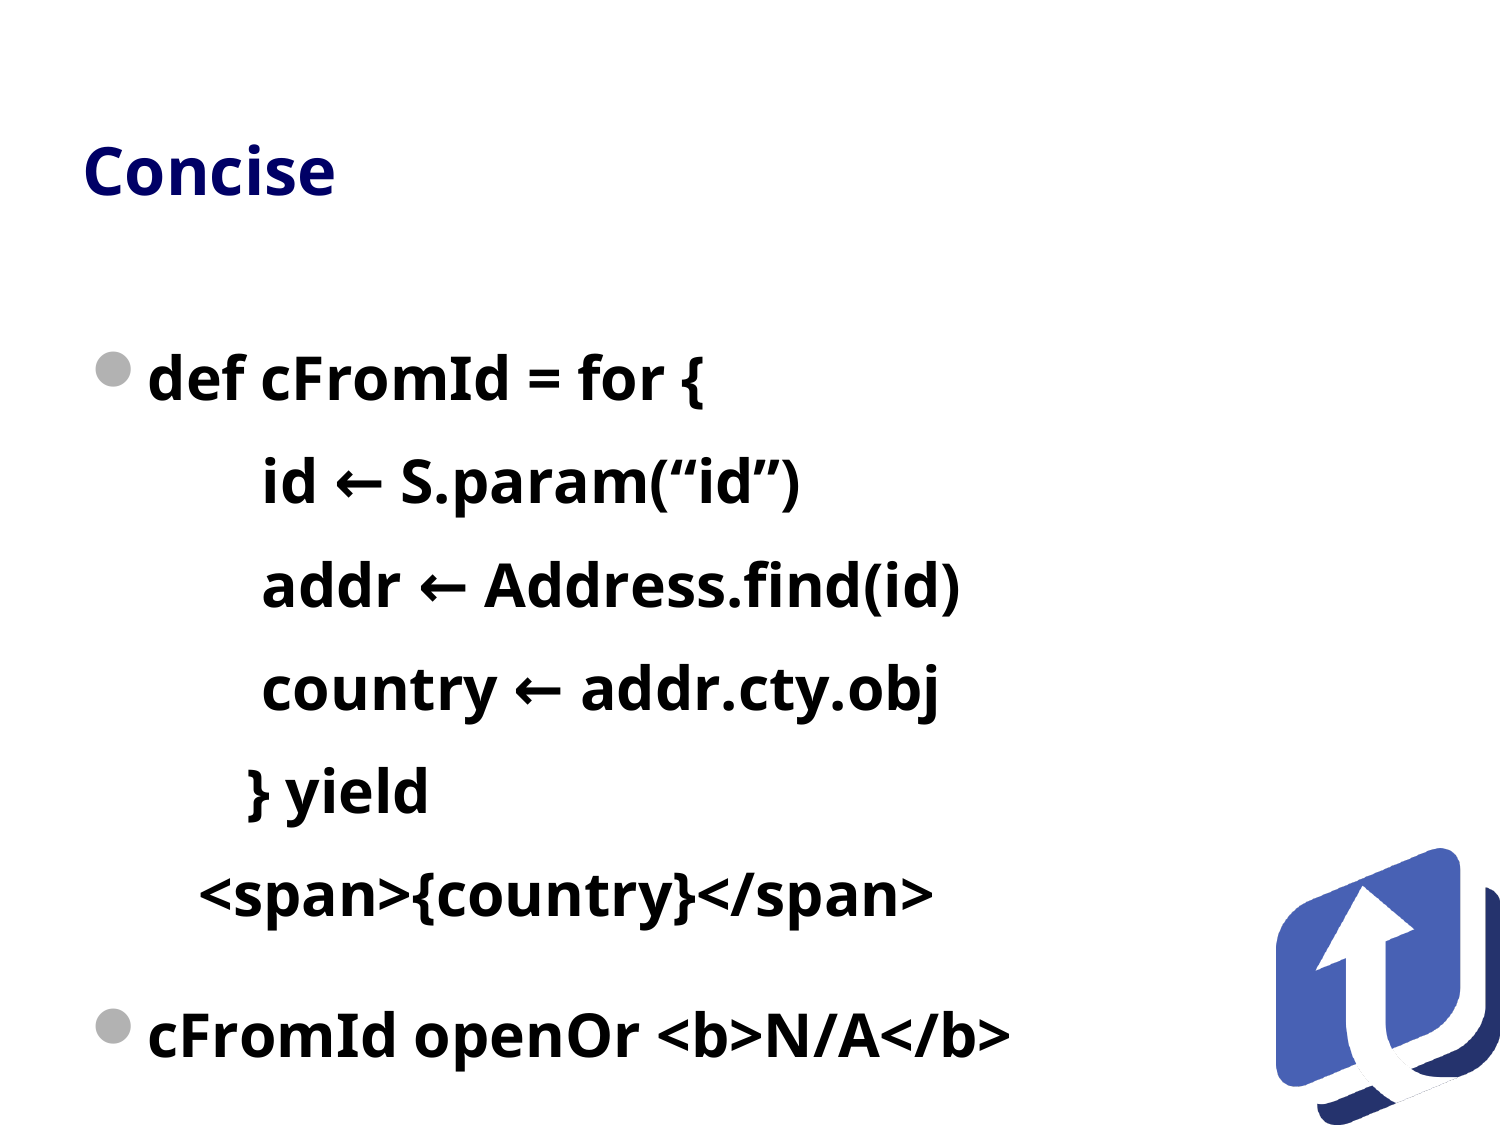

# Concise
def cFromId = for {
 id ← S.param(“id”)
 addr ← Address.find(id)
 country ← addr.cty.obj
 } yield
 <span>{country}</span>
cFromId openOr <b>N/A</b>